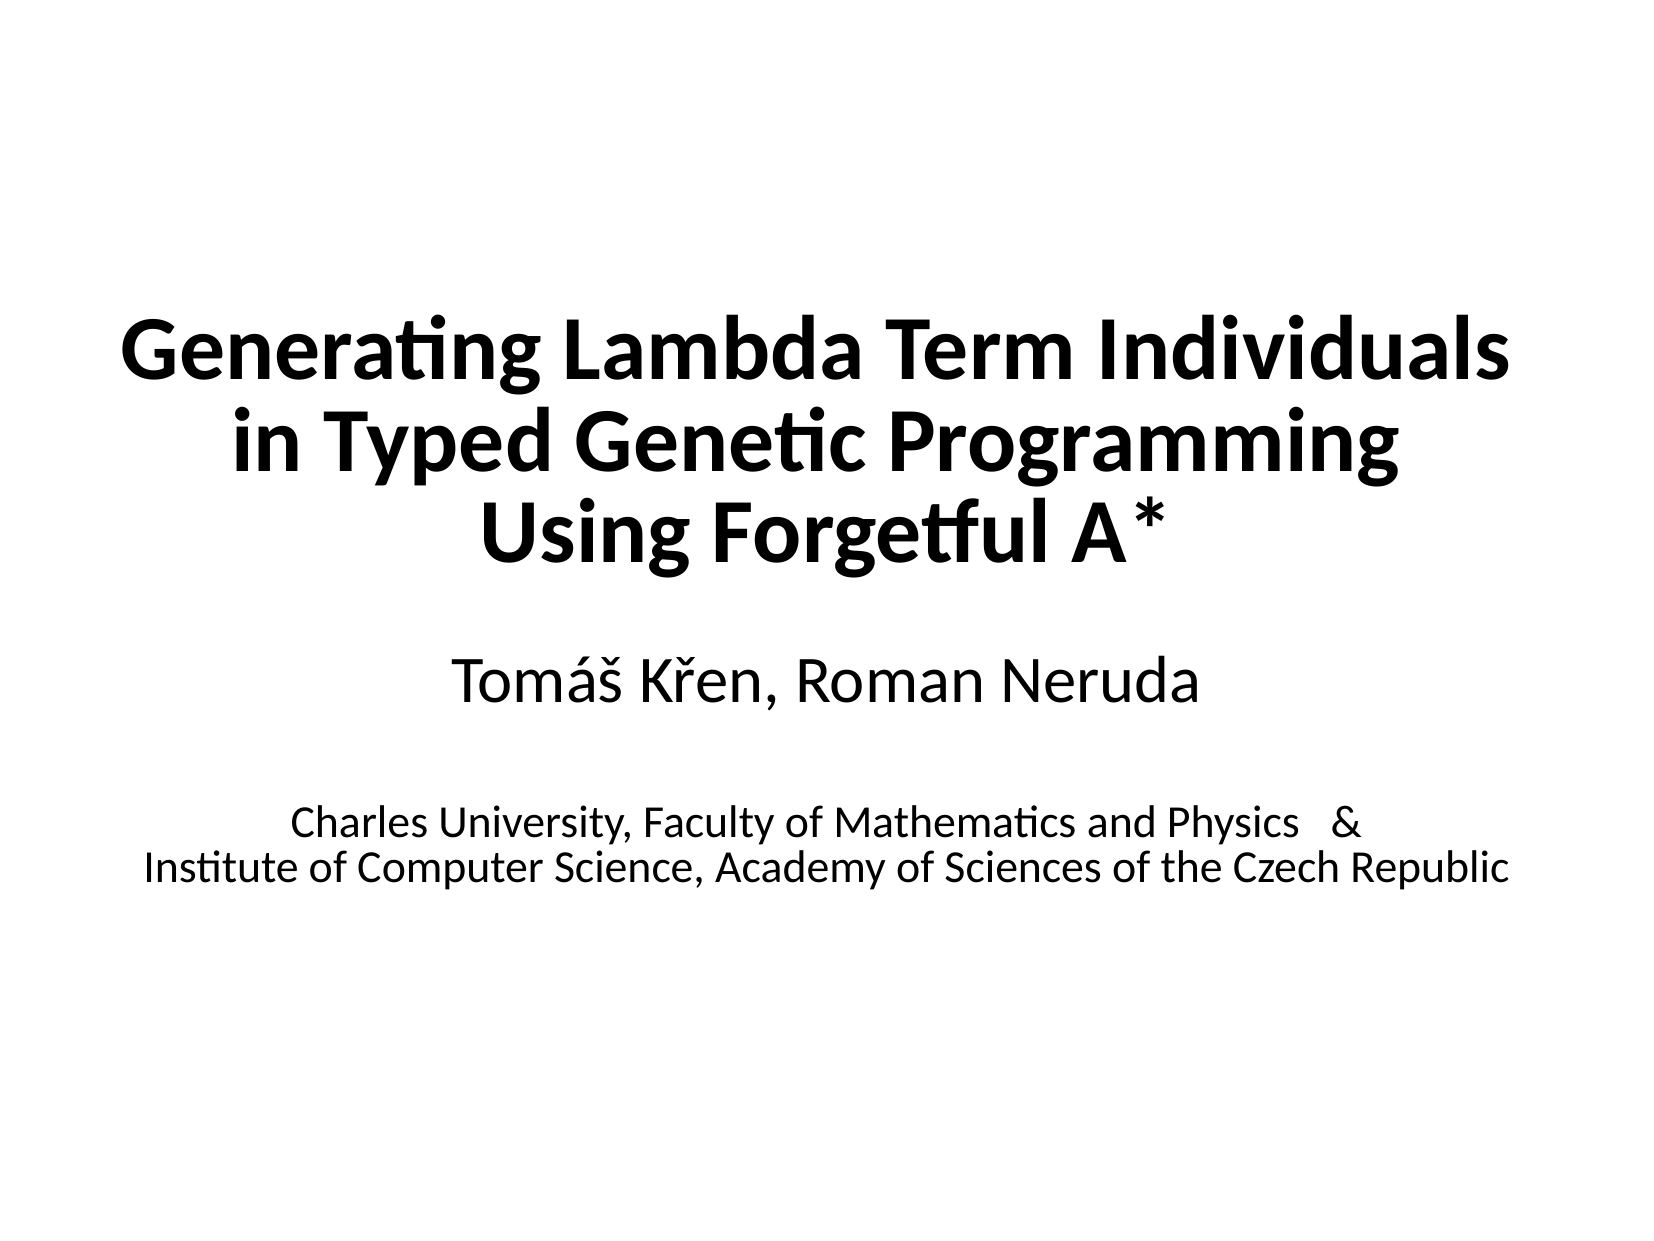

# Generating Lambda Term Individuals
in Typed Genetic Programming
Using Forgetful A*
Tomáš Křen, Roman Neruda
Charles University, Faculty of Mathematics and Physics &
Institute of Computer Science, Academy of Sciences of the Czech Republic